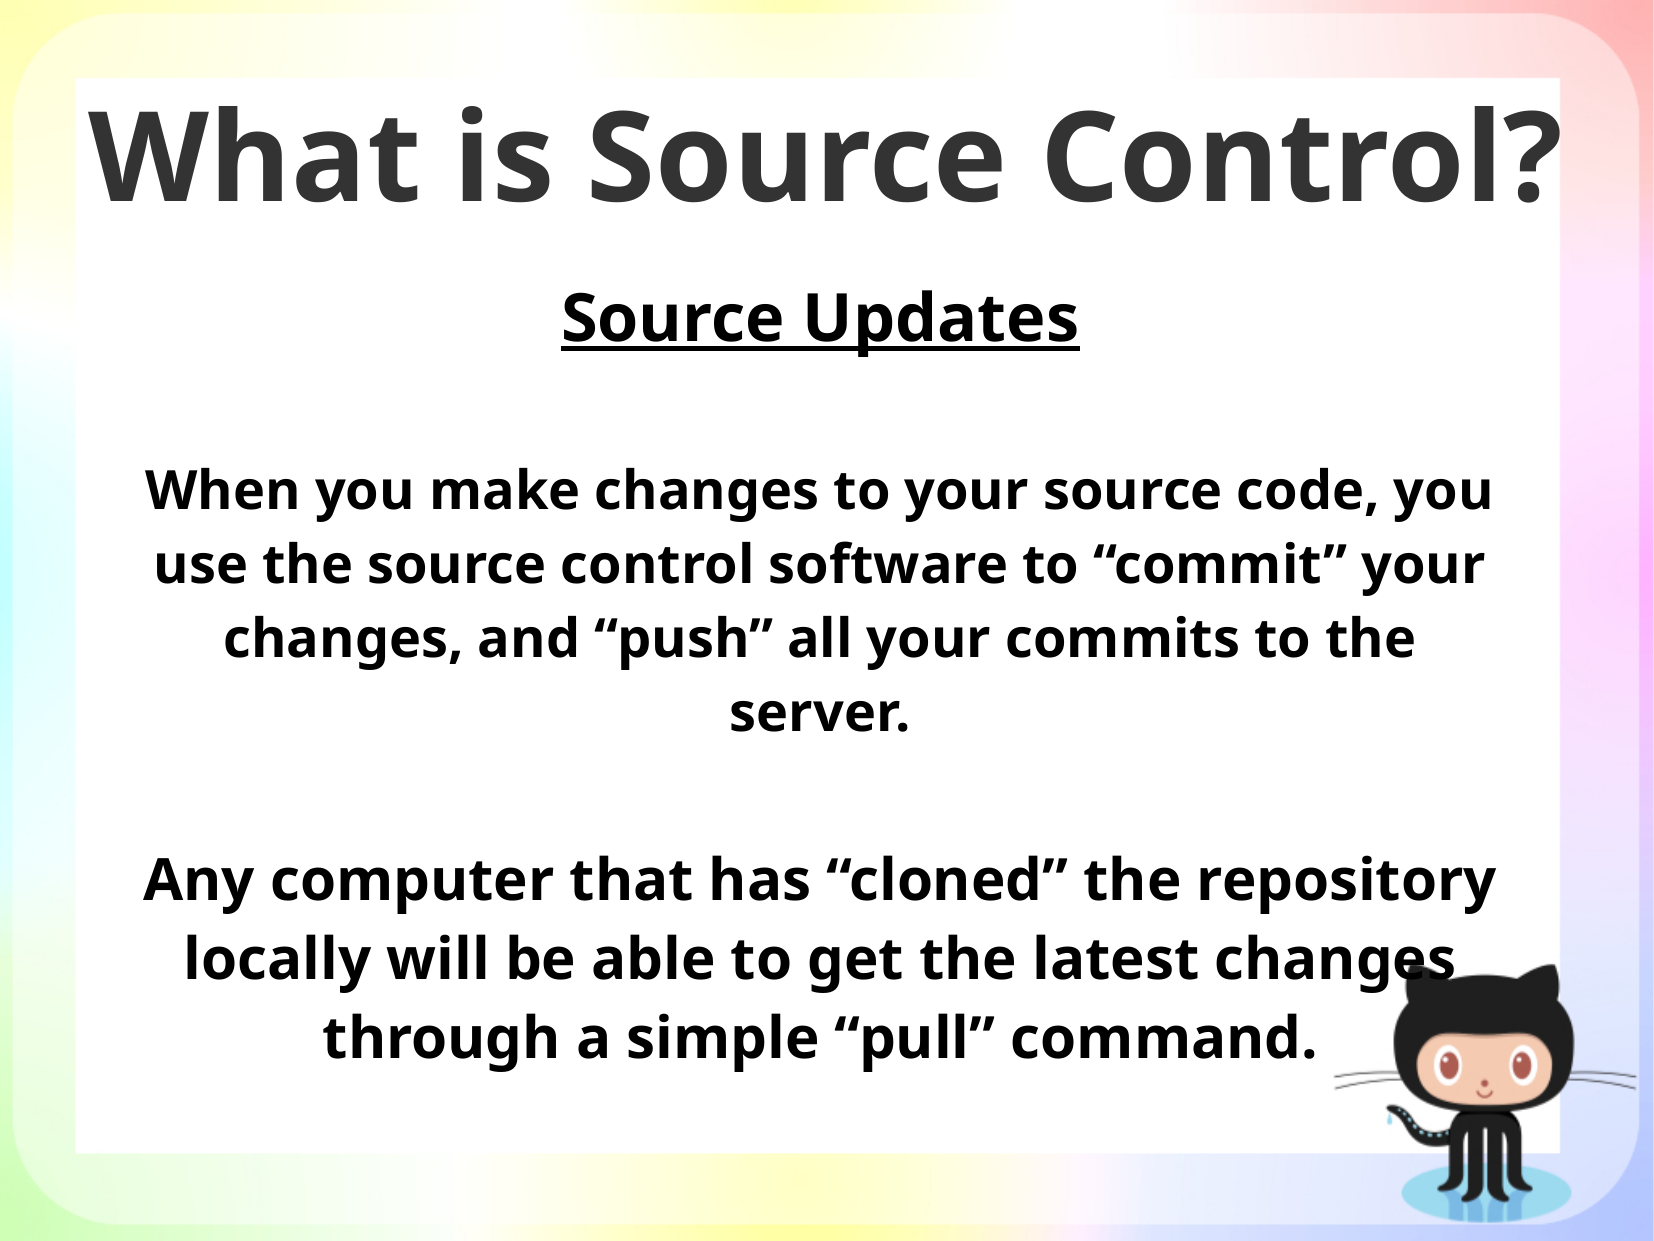

# What is Source Control?
Source Updates
When you make changes to your source code, you use the source control software to “commit” your changes, and “push” all your commits to the server.
Any computer that has “cloned” the repository locally will be able to get the latest changes through a simple “pull” command.